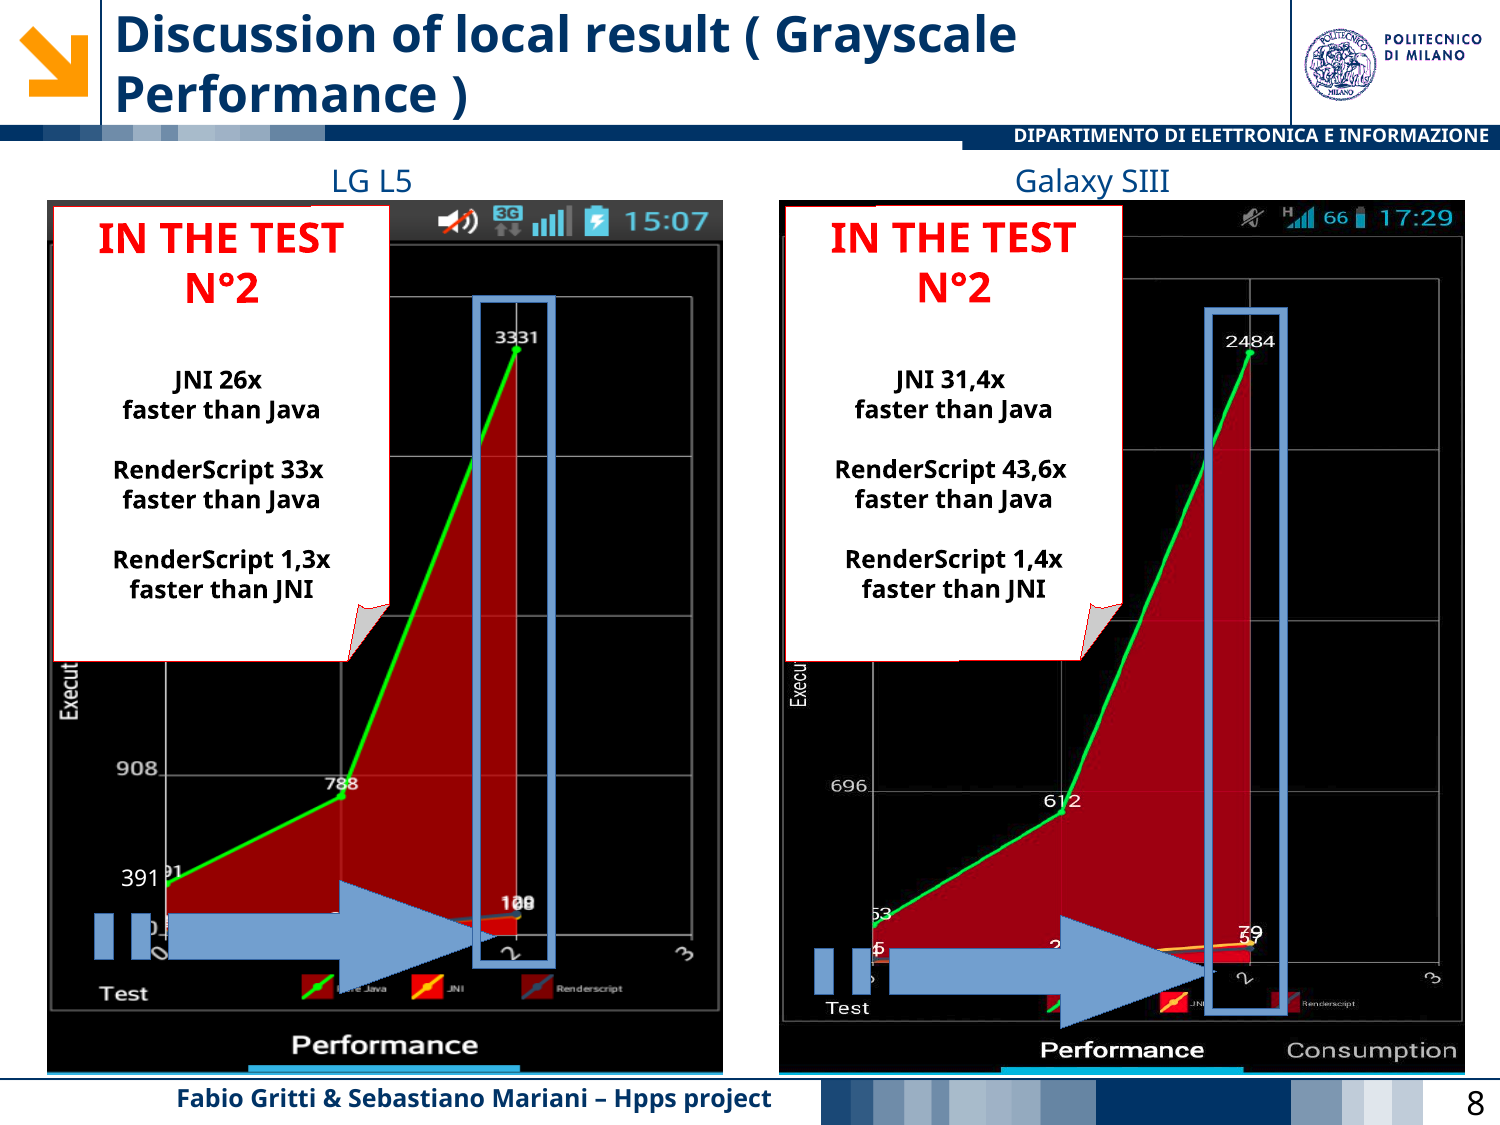

# Discussion of local result ( Grayscale Performance )
LG L5
Galaxy SIII
 IN THE TEST
N°2
JNI 31,4x
faster than Java
RenderScript 43,6x
faster than Java
 RenderScript 1,4x
faster than JNI
 IN THE TEST
N°2
JNI 26x
faster than Java
RenderScript 33x
faster than Java
 RenderScript 1,3x
faster than JNI
391
Fabio Gritti & Sebastiano Mariani – Hpps project